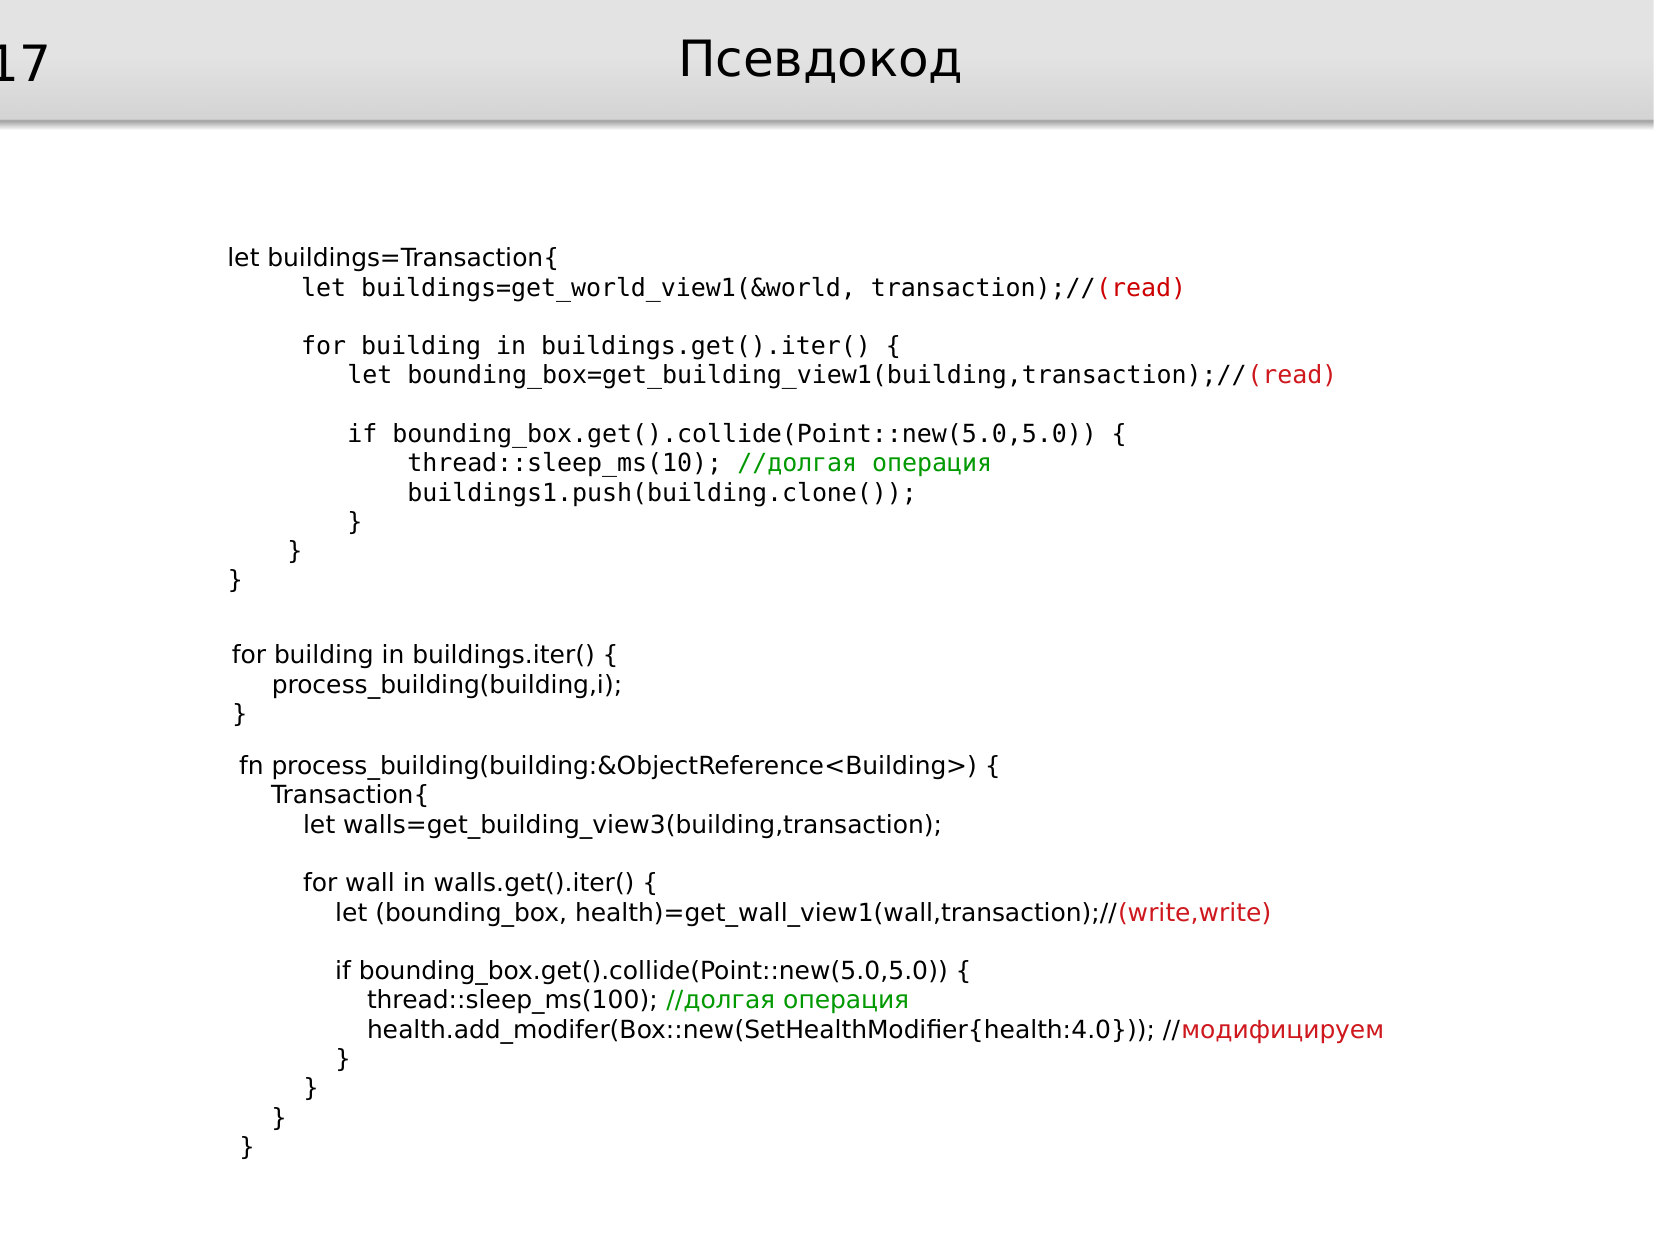

# Псевдокод
let buildings=Transaction{
	let buildings=get_world_view1(&world, transaction);//(read)
	for building in buildings.get().iter() {
 let bounding_box=get_building_view1(building,transaction);//(read)
 if bounding_box.get().collide(Point::new(5.0,5.0)) {
 thread::sleep_ms(10); //долгая операция
 buildings1.push(building.clone());
 }
 }
}
for building in buildings.iter() {
 process_building(building,i);
}
fn process_building(building:&ObjectReference<Building>) {
 Transaction{
 let walls=get_building_view3(building,transaction);
 for wall in walls.get().iter() {
 let (bounding_box, health)=get_wall_view1(wall,transaction);//(write,write)
 if bounding_box.get().collide(Point::new(5.0,5.0)) {
 thread::sleep_ms(100); //долгая операция
 health.add_modifer(Box::new(SetHealthModifier{health:4.0})); //модифицируем
 }
 }
 }
}